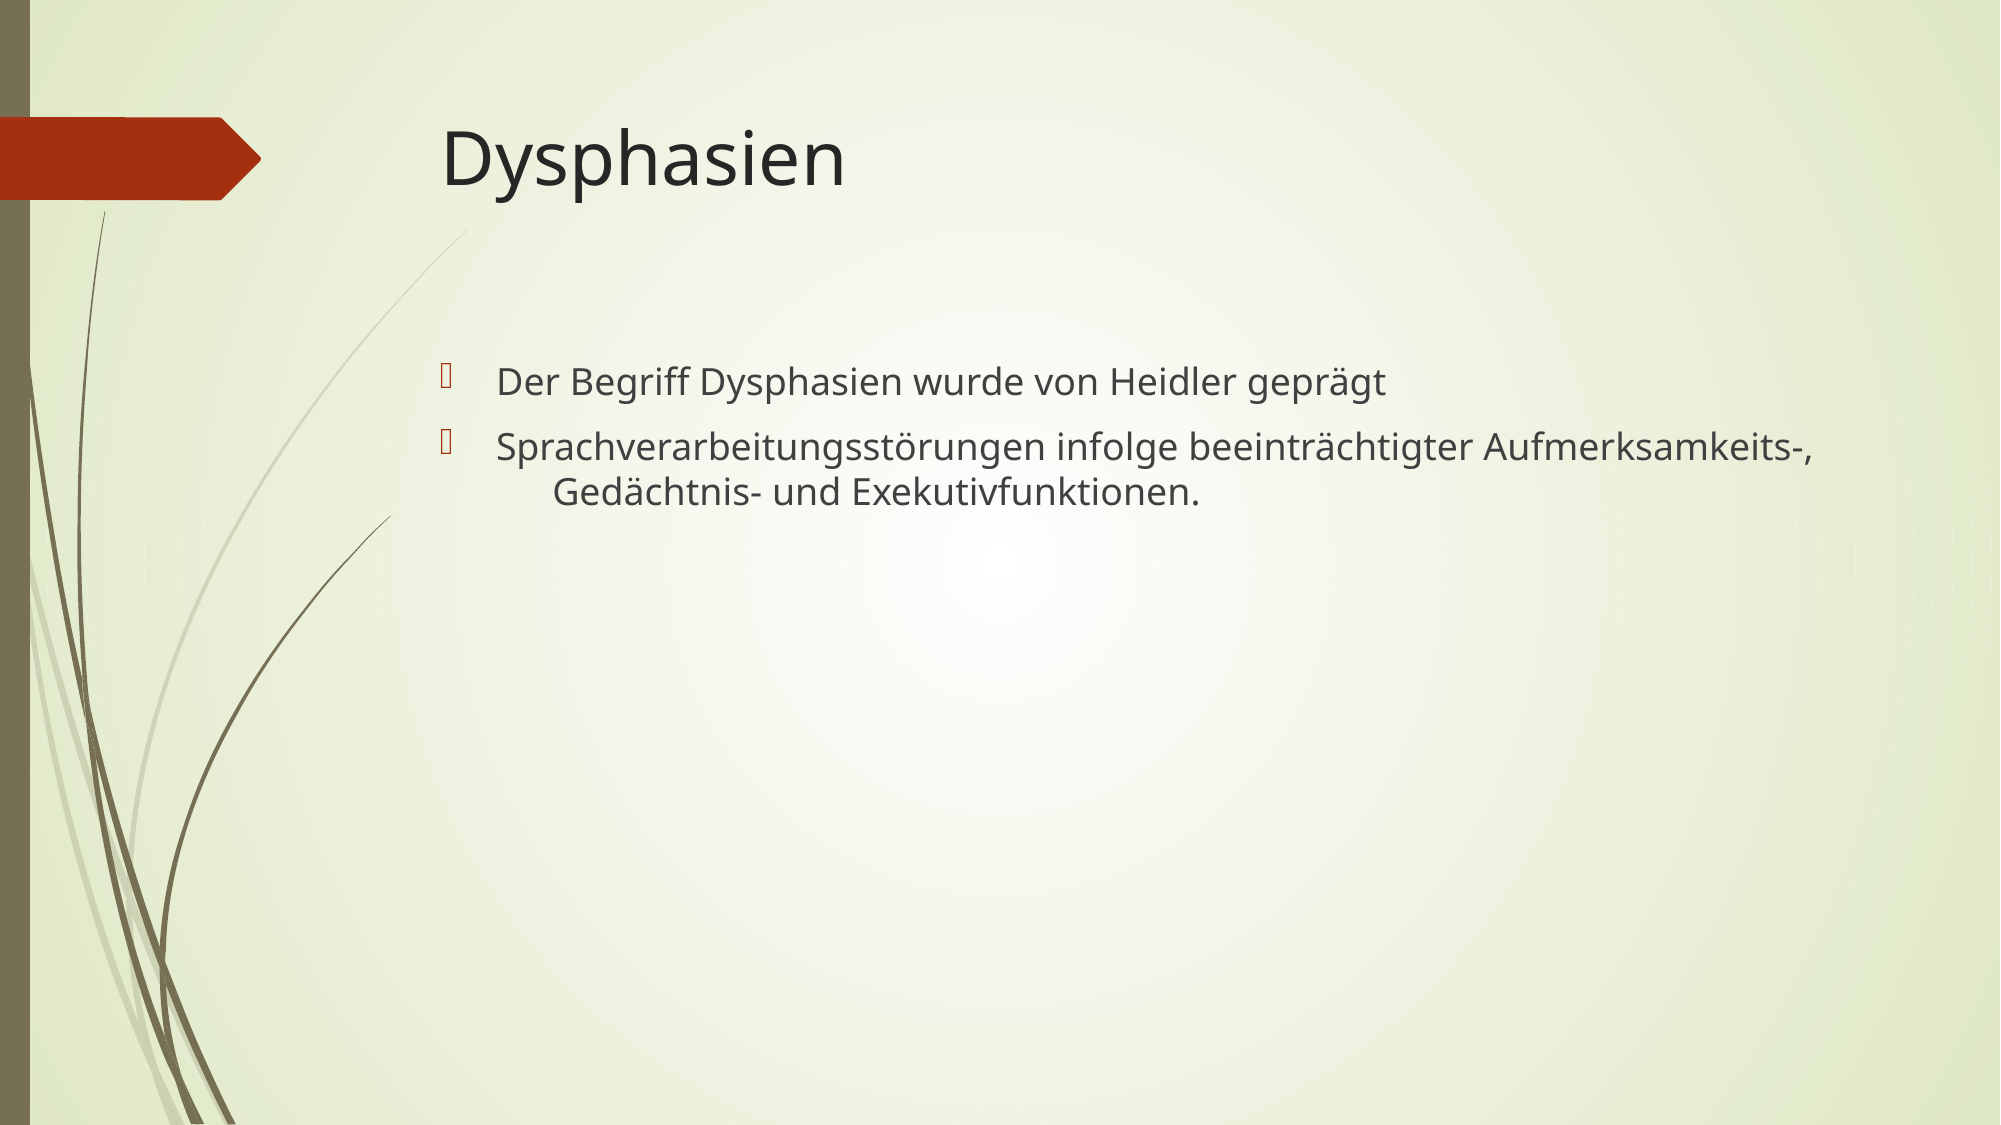

# Dysphasien
Der Begriff Dysphasien wurde von Heidler geprägt
Sprachverarbeitungsstörungen infolge beeinträchtigter Aufmerksamkeits-, Gedächtnis- und Exekutivfunktionen.